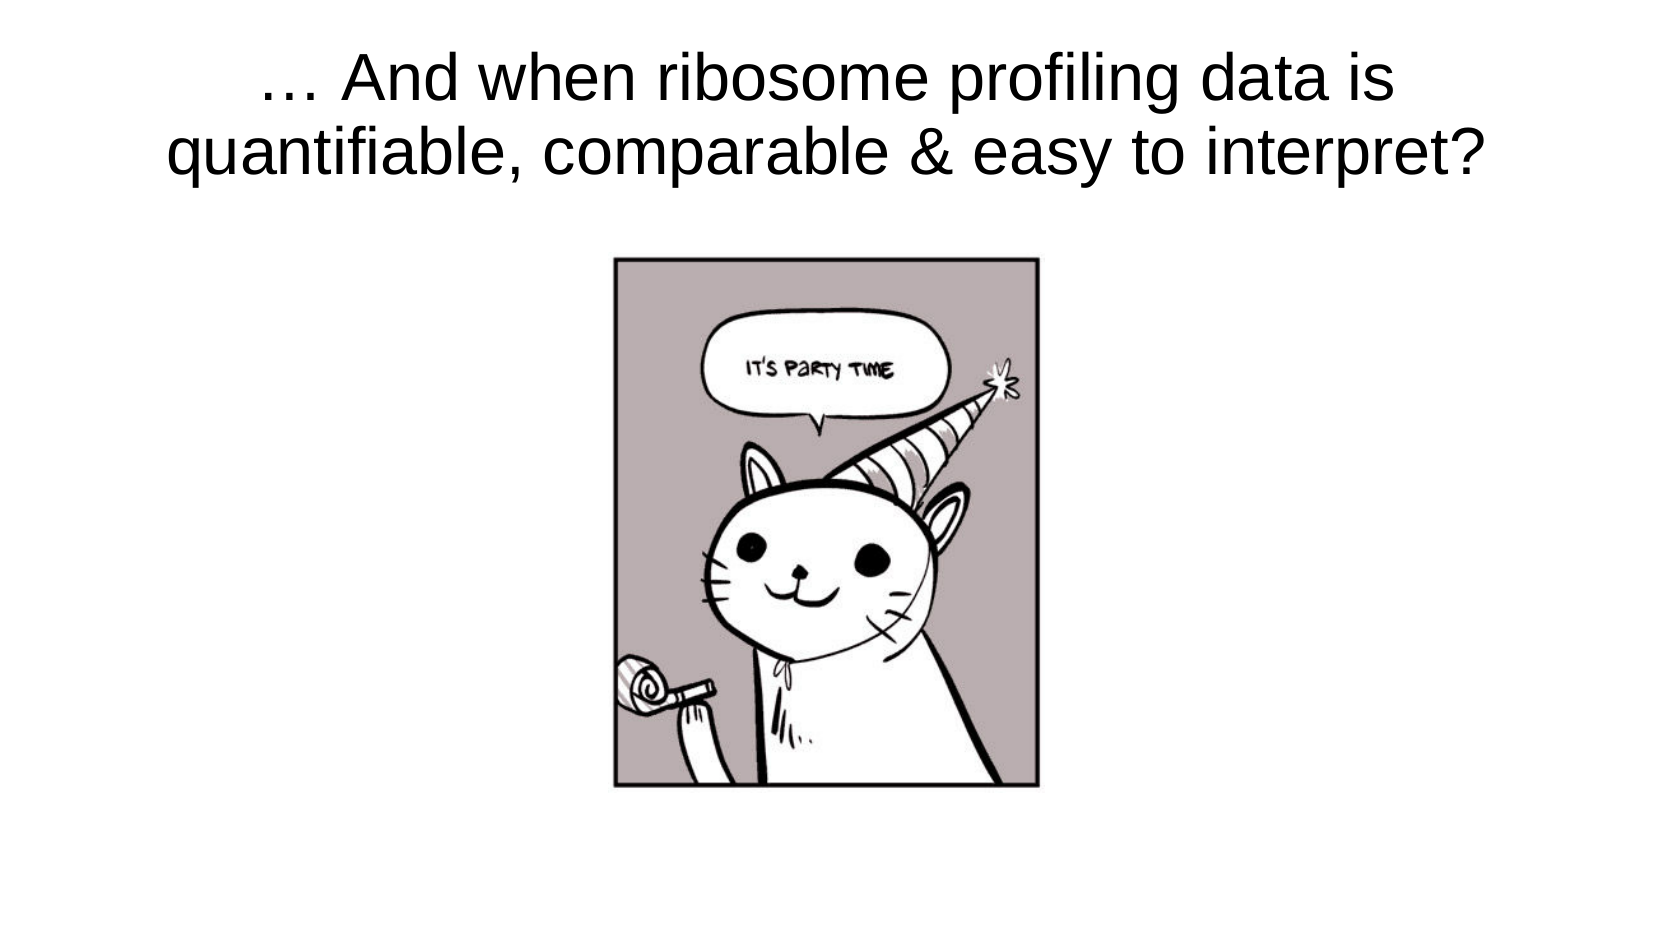

# … And when ribosome profiling data is quantifiable, comparable & easy to interpret?